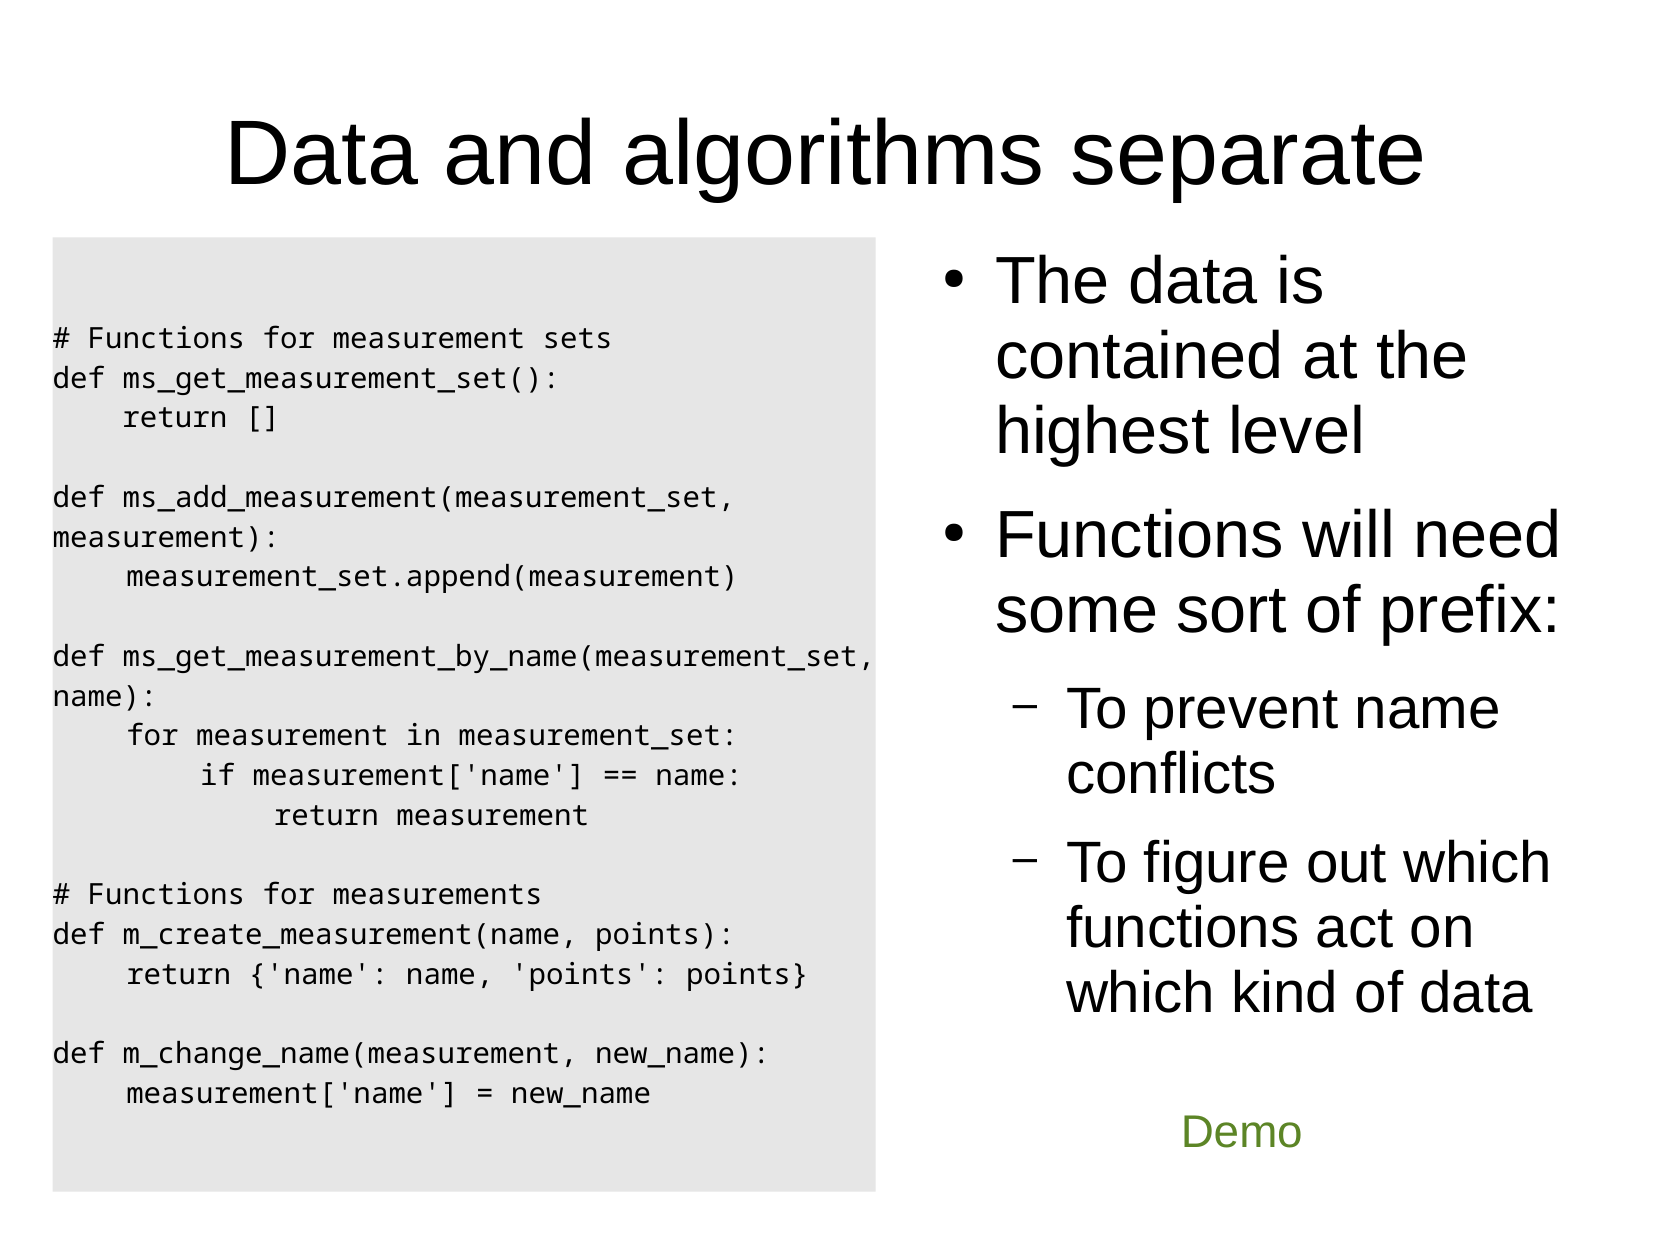

# Data and algorithms separate
# Functions for measurement sets
def ms_get_measurement_set():
 return []
def ms_add_measurement(measurement_set, measurement):
	measurement_set.append(measurement)
def ms_get_measurement_by_name(measurement_set, name):
	for measurement in measurement_set:
		if measurement['name'] == name:
			return measurement
# Functions for measurements
def m_create_measurement(name, points):
	return {'name': name, 'points': points}
def m_change_name(measurement, new_name):
	measurement['name'] = new_name
The data is contained at the highest level
Functions will need some sort of prefix:
To prevent name conflicts
To figure out which functions act on which kind of data
Demo